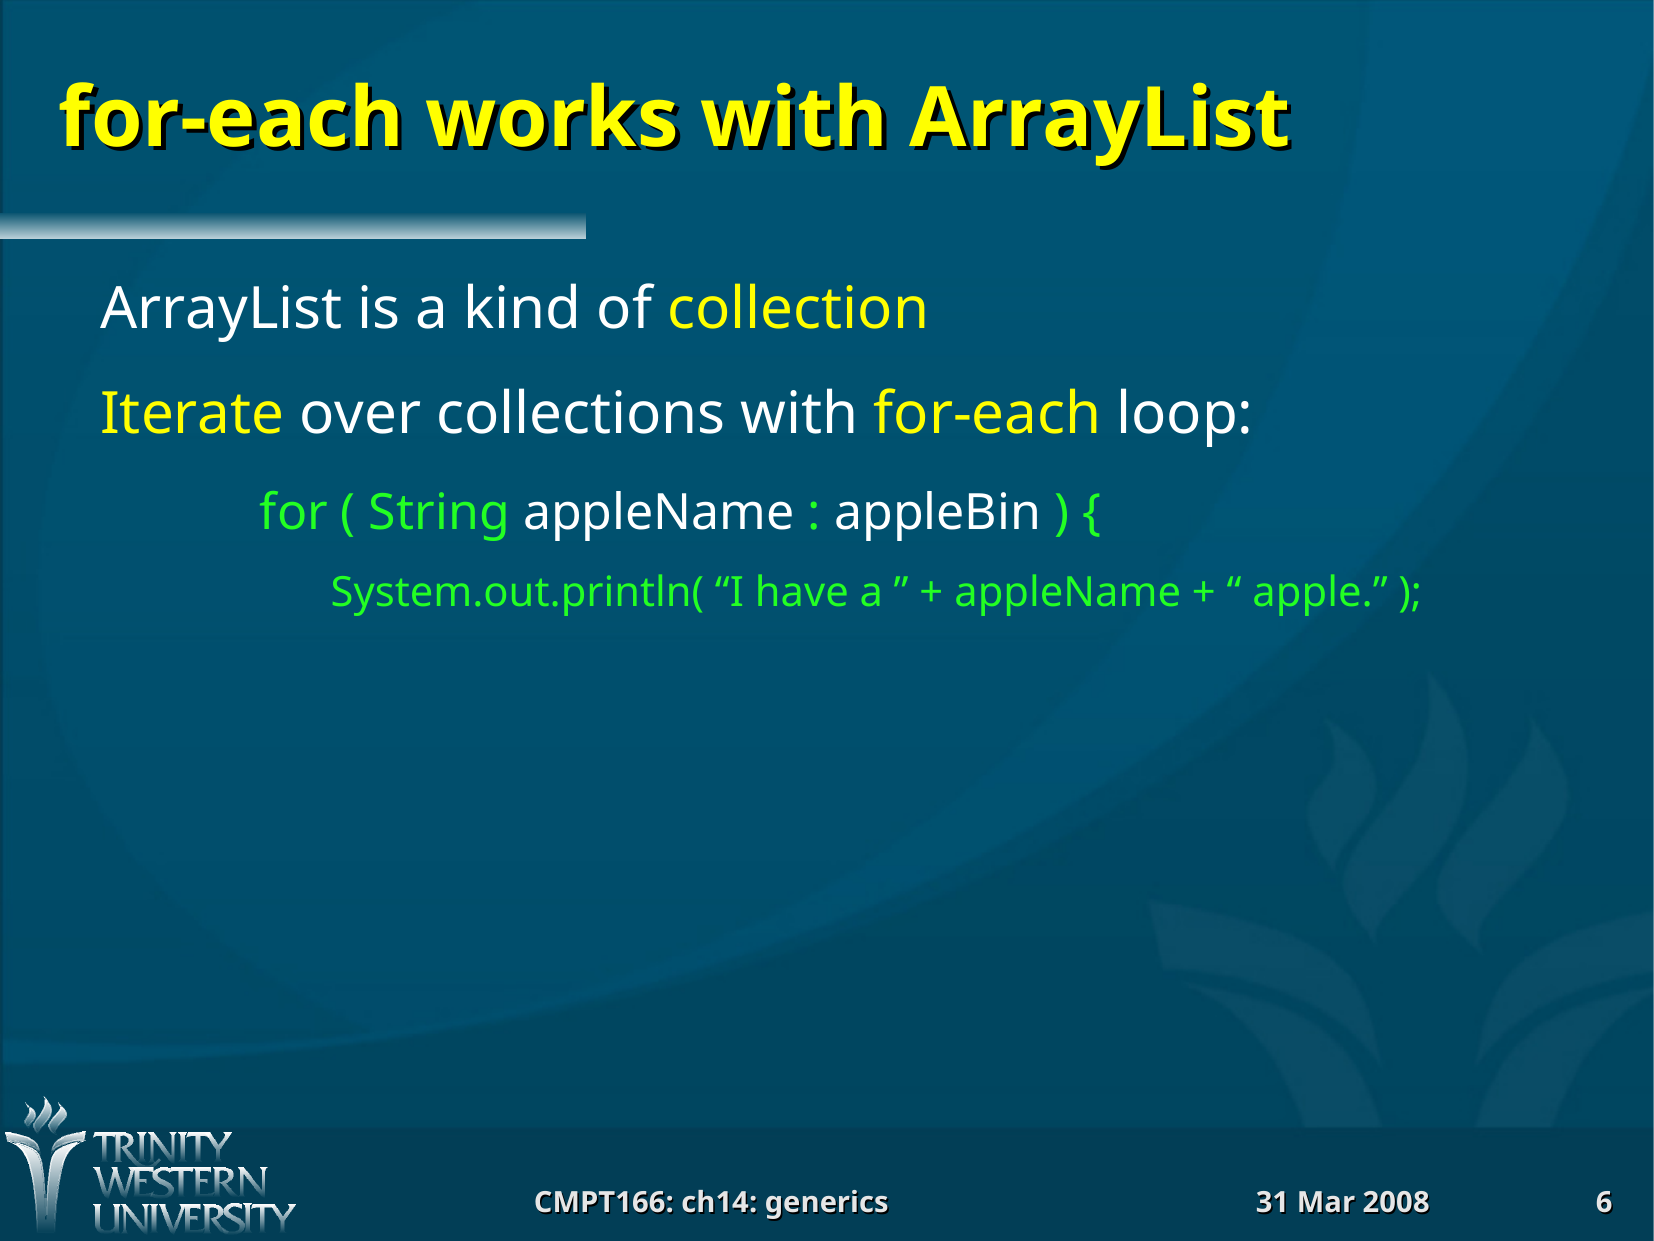

# for-each works with ArrayList
ArrayList is a kind of collection
Iterate over collections with for-each loop:
for ( String appleName : appleBin ) {
System.out.println( “I have a ” + appleName + “ apple.” );
CMPT166: ch14: generics
31 Mar 2008
6